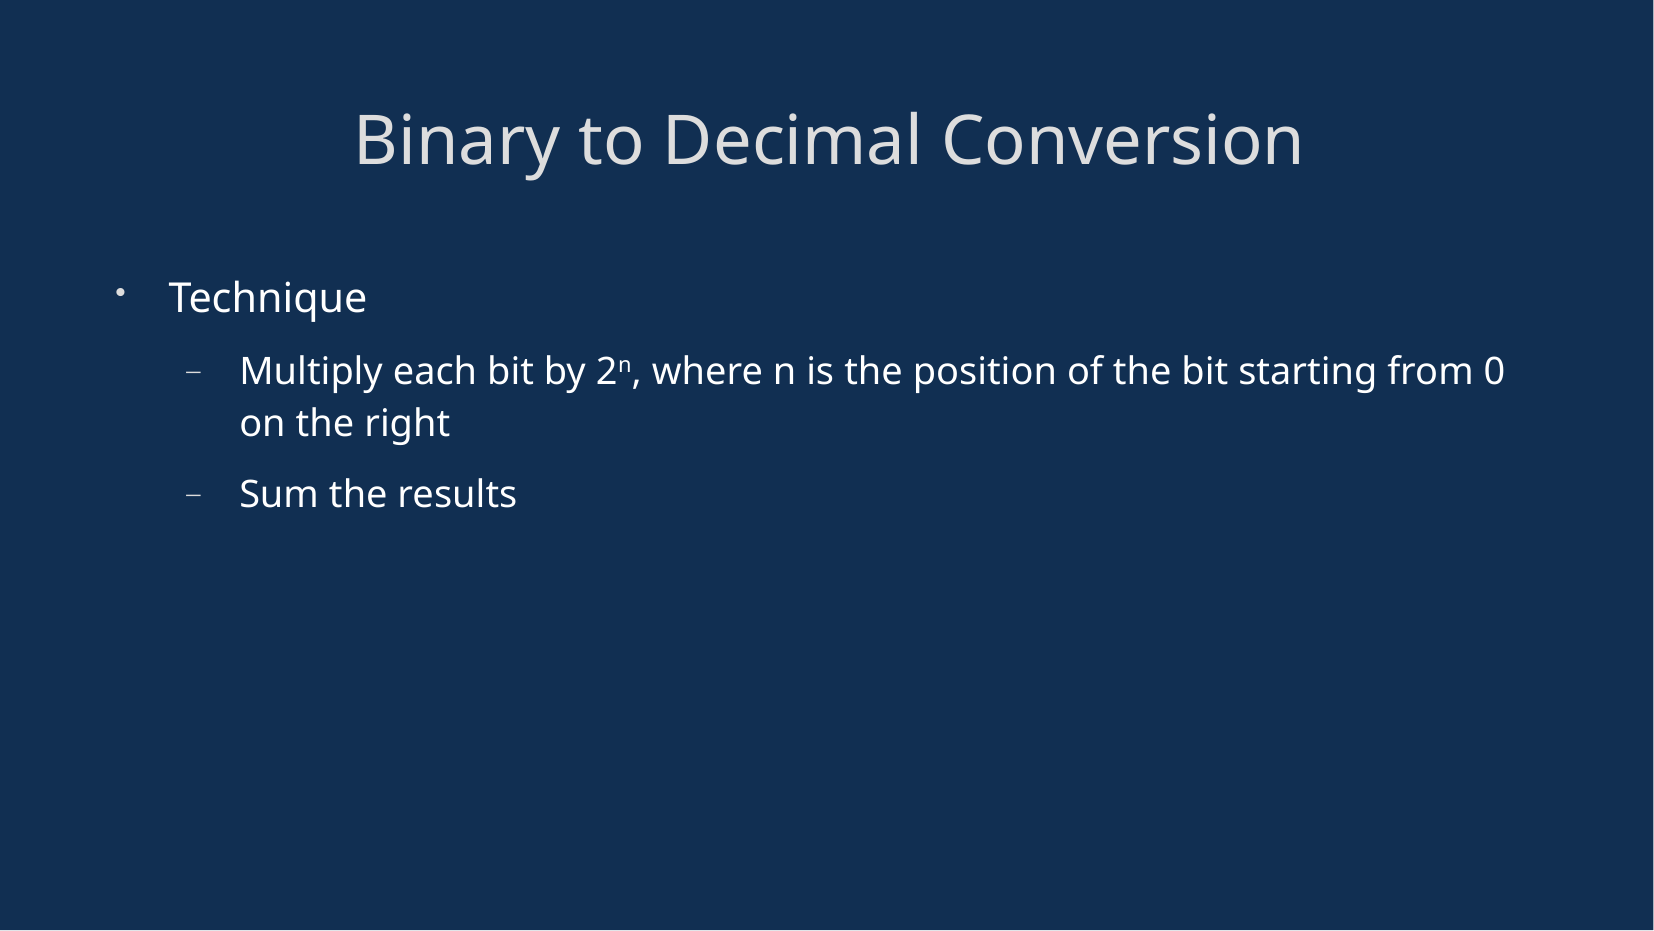

# Binary to Decimal Conversion
Technique
Multiply each bit by 2n, where n is the position of the bit starting from 0 on the right
Sum the results